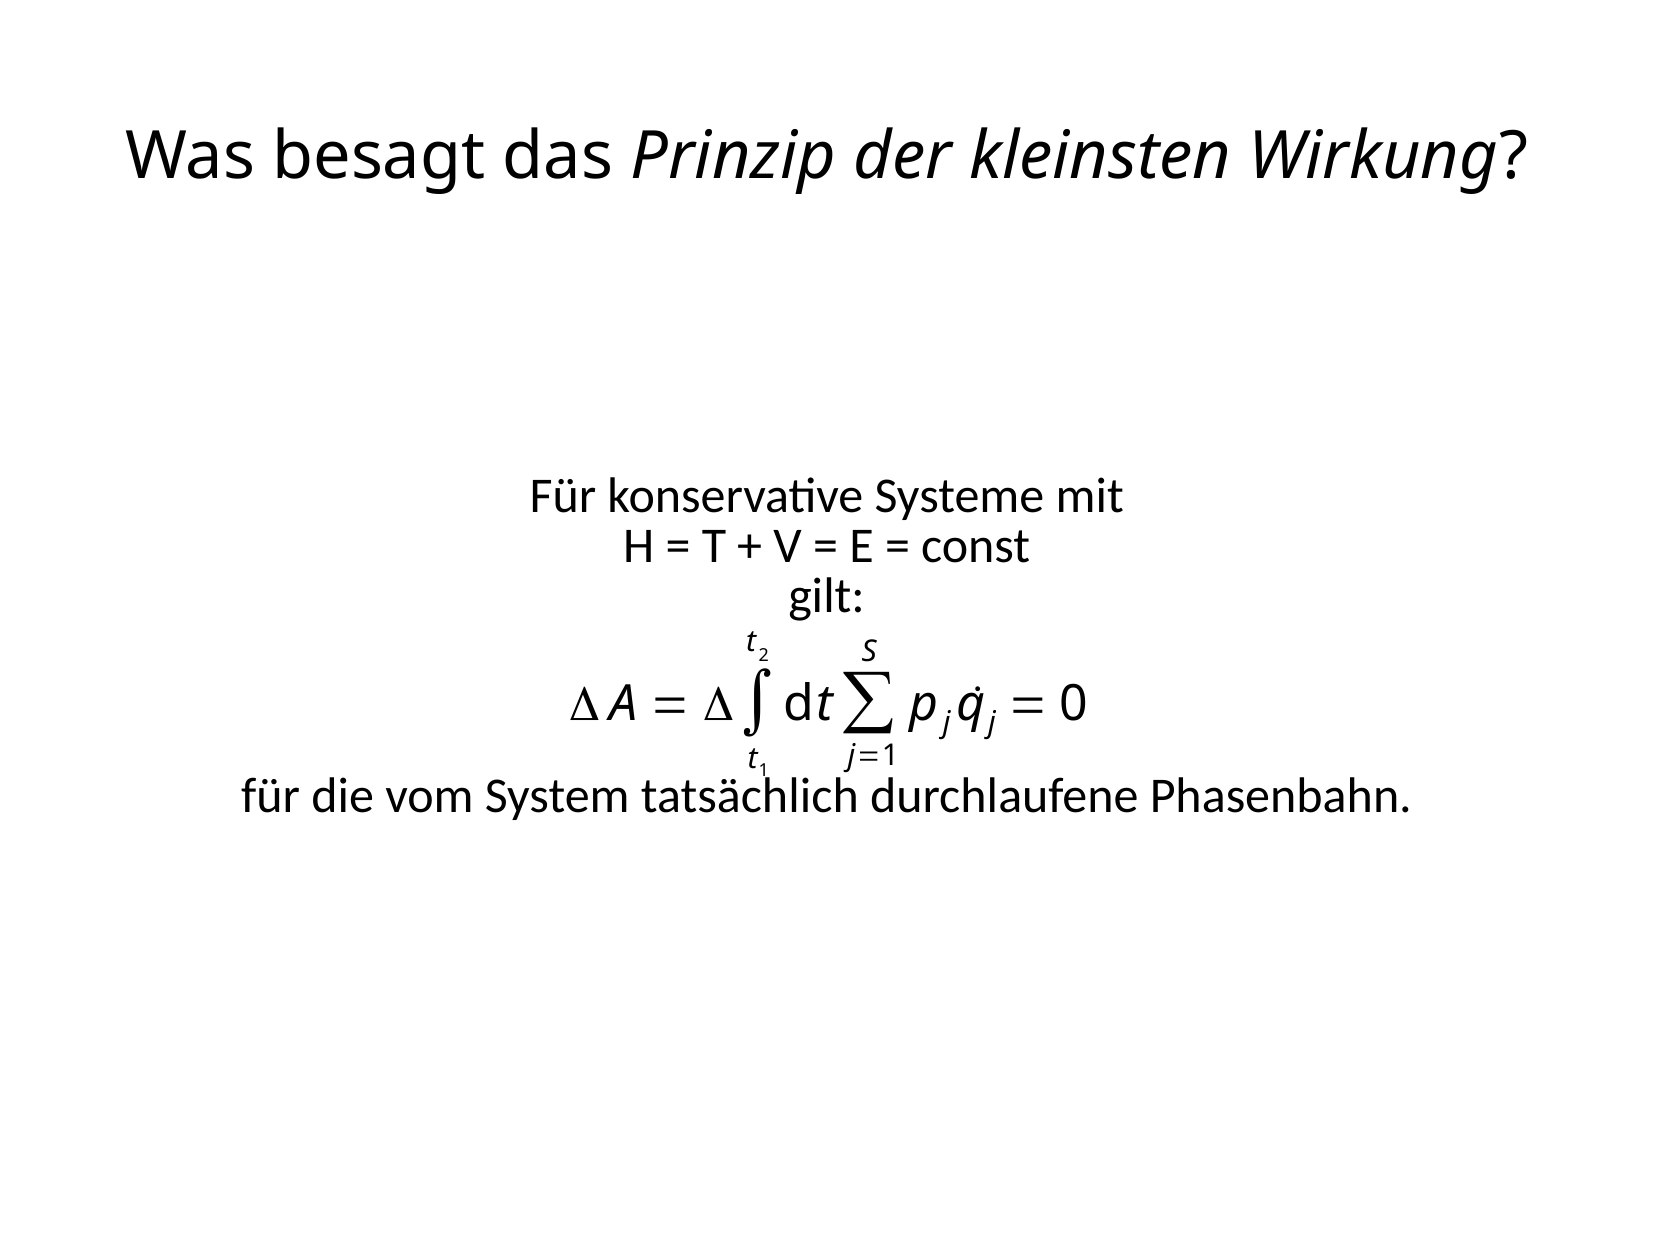

# Was besagt das Prinzip der kleinsten Wirkung?
Für konservative Systeme mit
H = T + V = E = const
gilt:
für die vom System tatsächlich durchlaufene Phasenbahn.